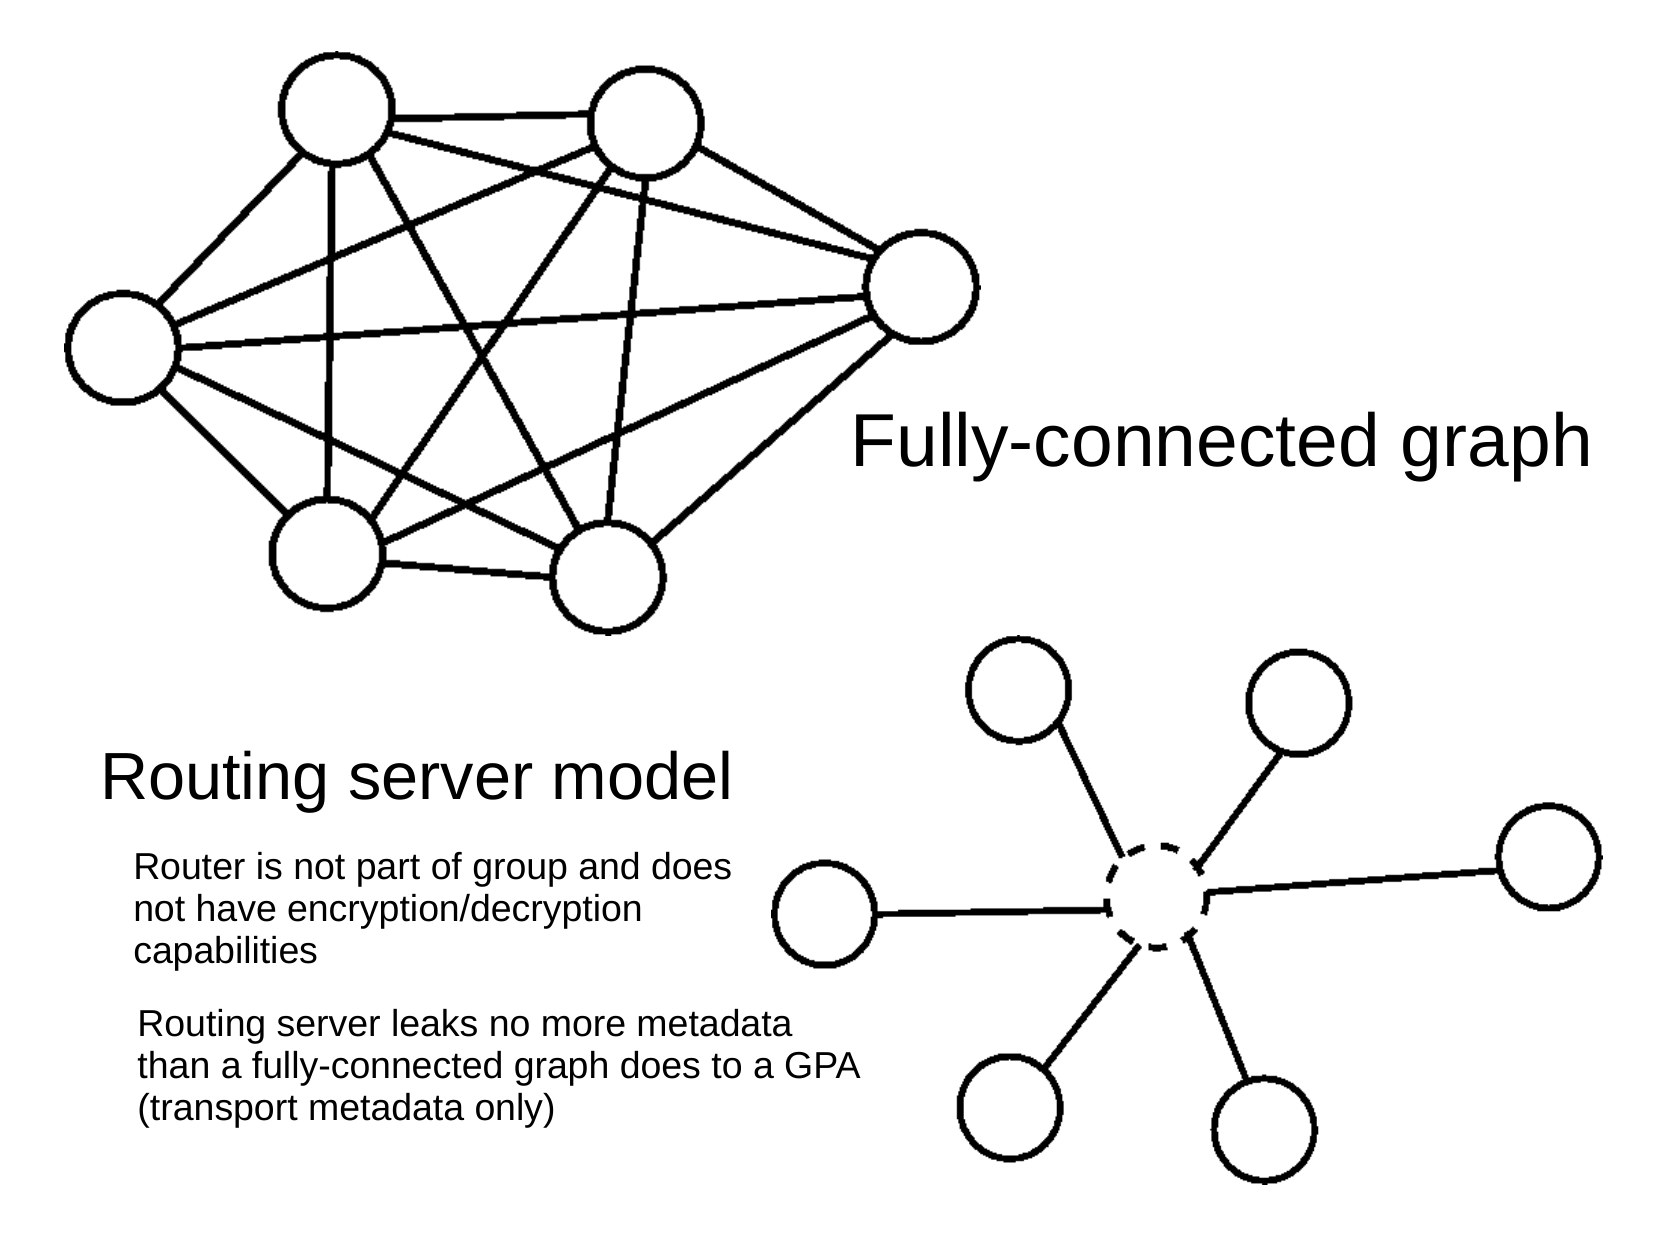

Fully-connected graph
Routing server model
Router is not part of group and does
not have encryption/decryption
capabilities
Routing server leaks no more metadata
than a fully-connected graph does to a GPA
(transport metadata only)